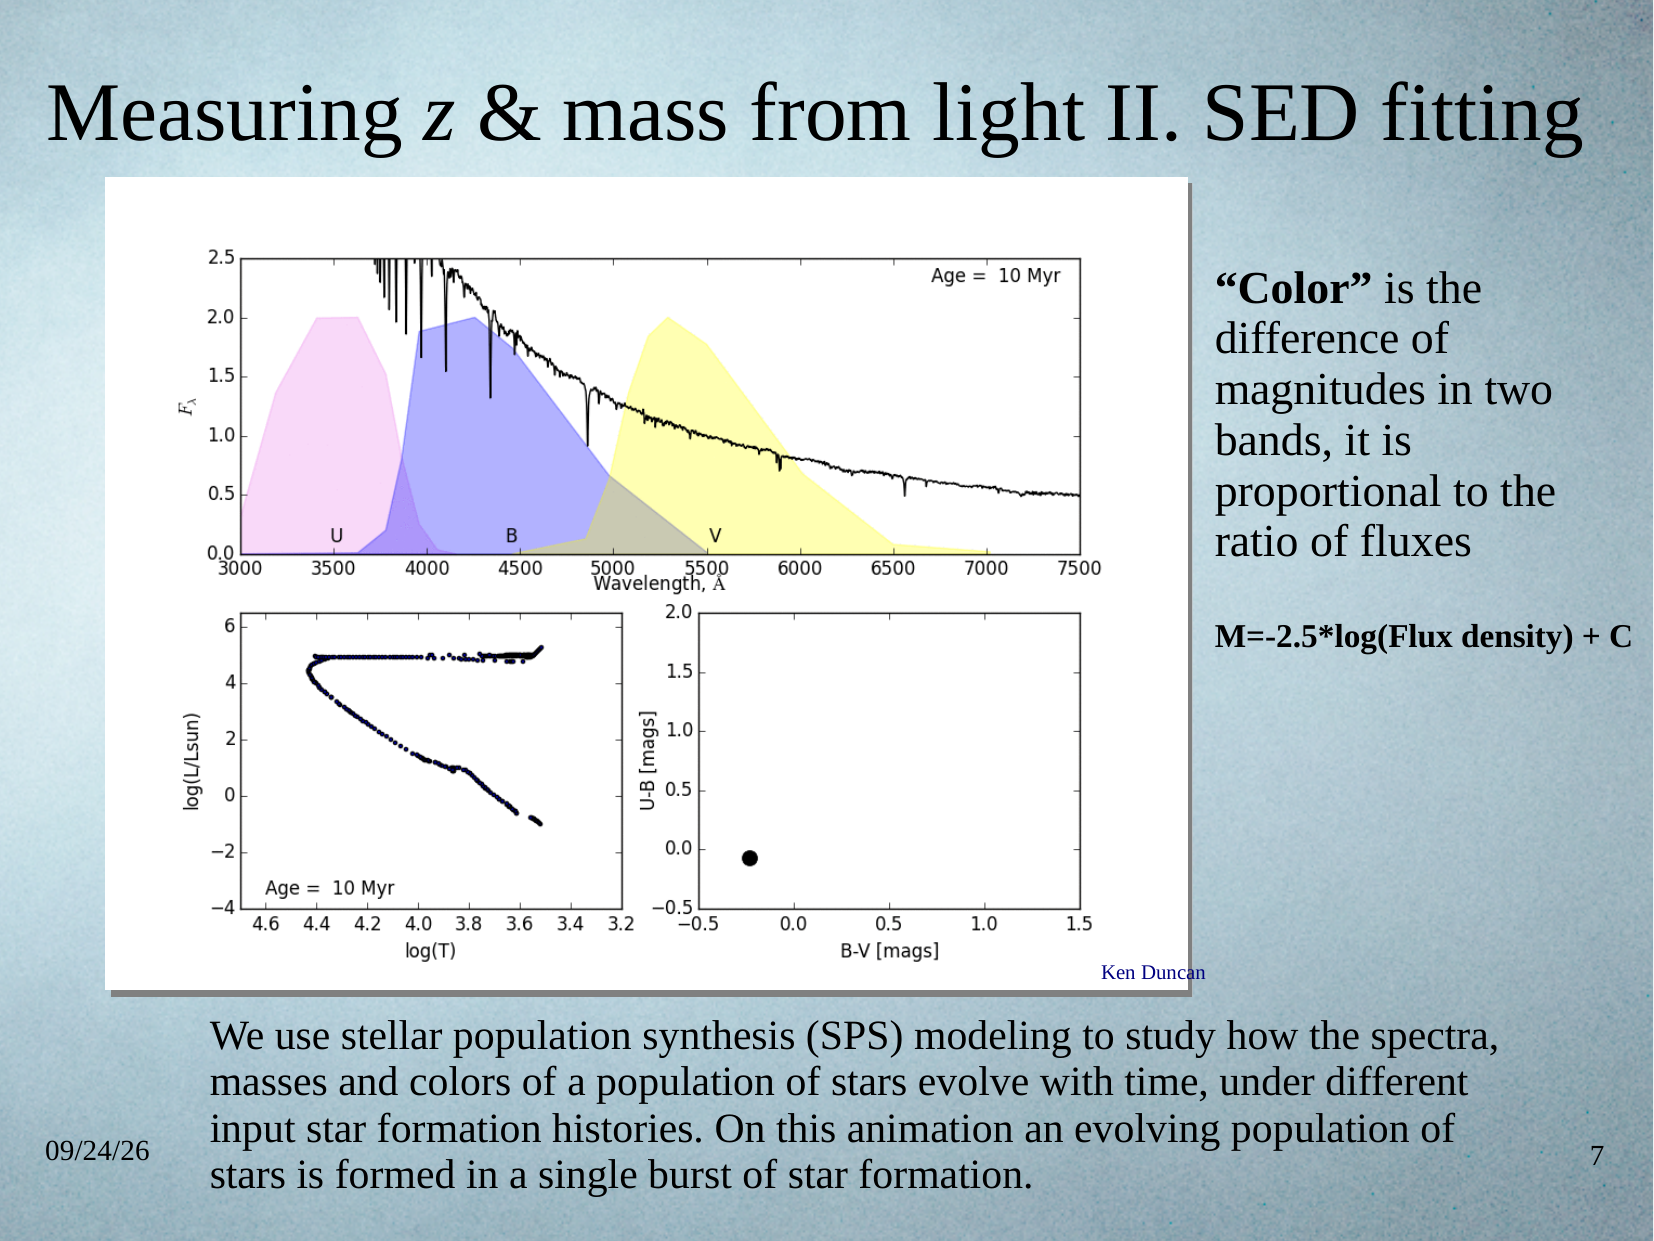

# Measuring z & mass from light II. SED fitting
“Color” is the difference of magnitudes in two bands, it is proportional to the ratio of fluxes
M=-2.5*log(Flux density) + C
Ken Duncan
We use stellar population synthesis (SPS) modeling to study how the spectra, masses and colors of a population of stars evolve with time, under different input star formation histories. On this animation an evolving population of stars is formed in a single burst of star formation.
7